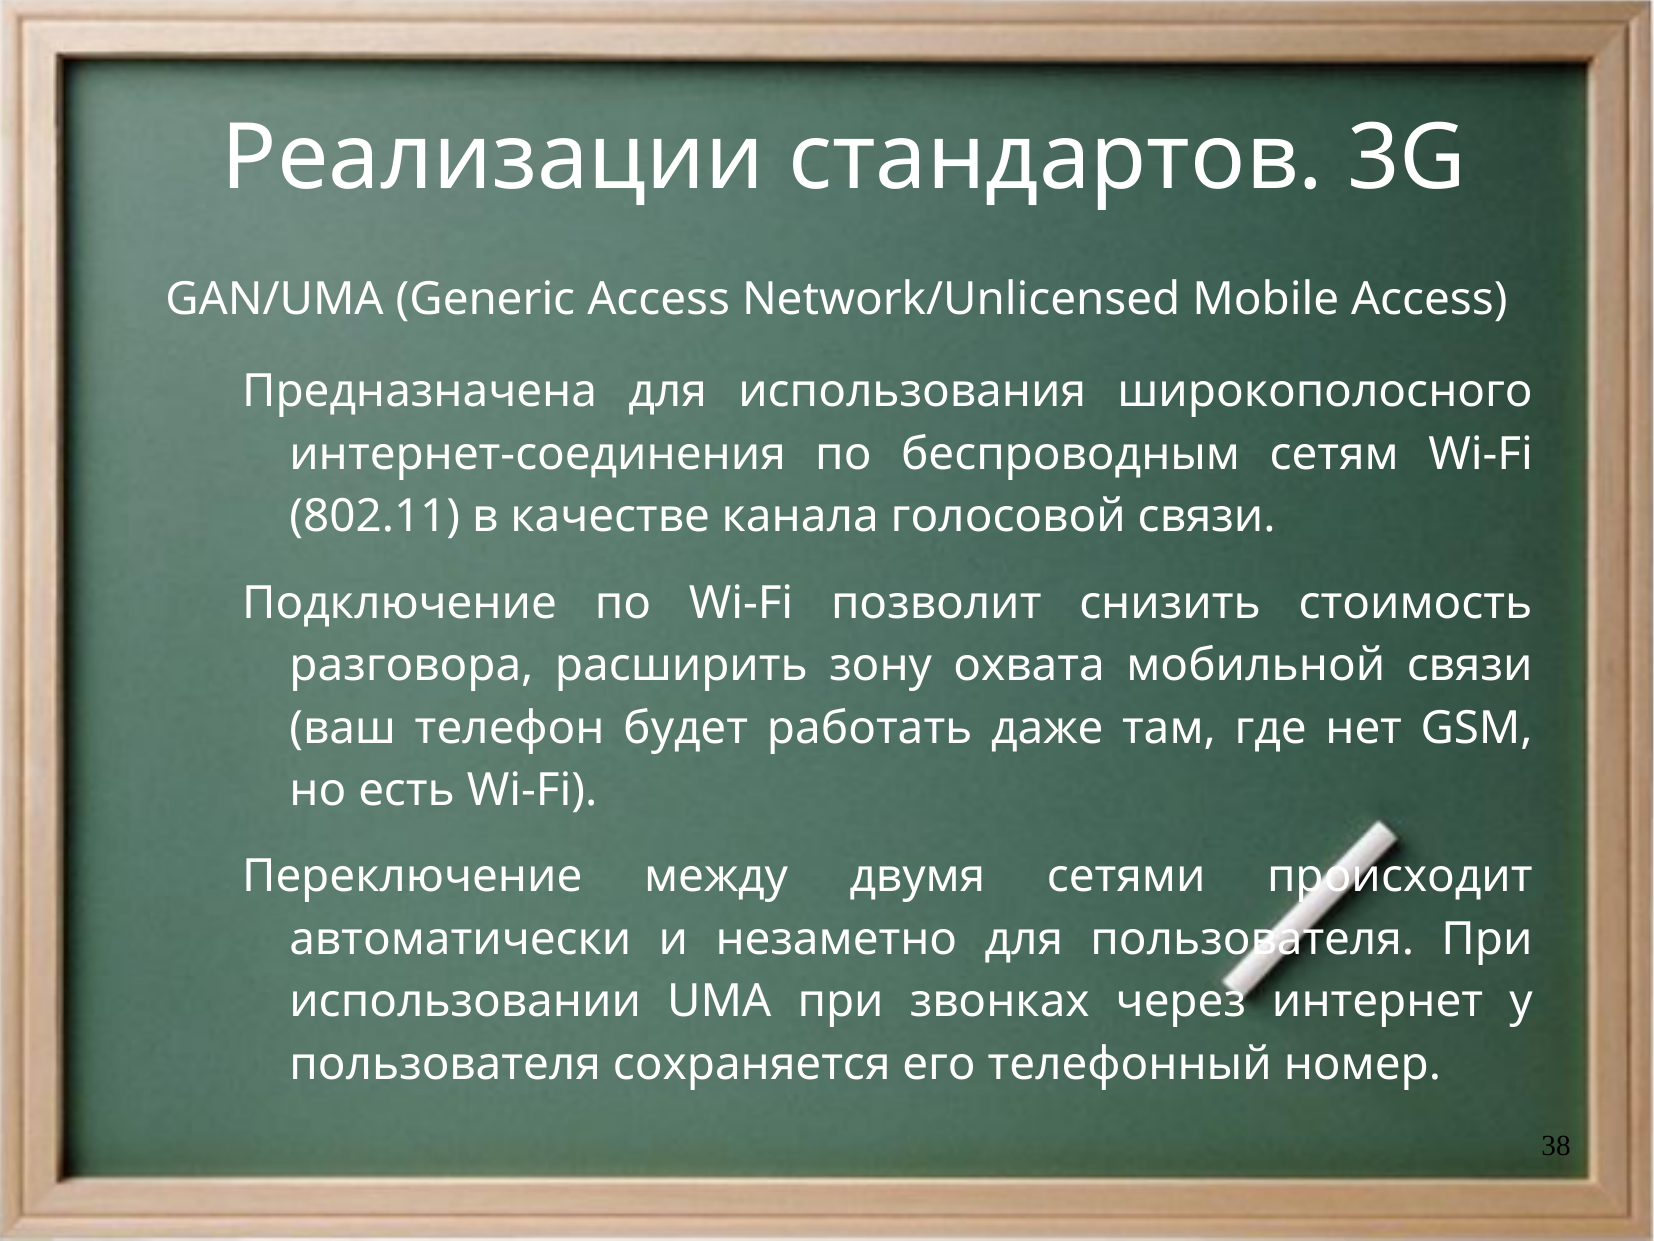

# Реализации стандартов. 3G
GAN/UMA (Generic Access Network/Unlicensed Mobile Access)
Предназначена для использования широкополосного интернет-соединения по беспроводным сетям Wi-Fi (802.11) в качестве канала голосовой связи.
Подключение по Wi-Fi позволит снизить стоимость разговора, расширить зону охвата мобильной связи (ваш телефон будет работать даже там, где нет GSM, но есть Wi-Fi).
Переключение между двумя сетями происходит автоматически и незаметно для пользователя. При использовании UMA при звонках через интернет у пользователя сохраняется его телефонный номер.
38